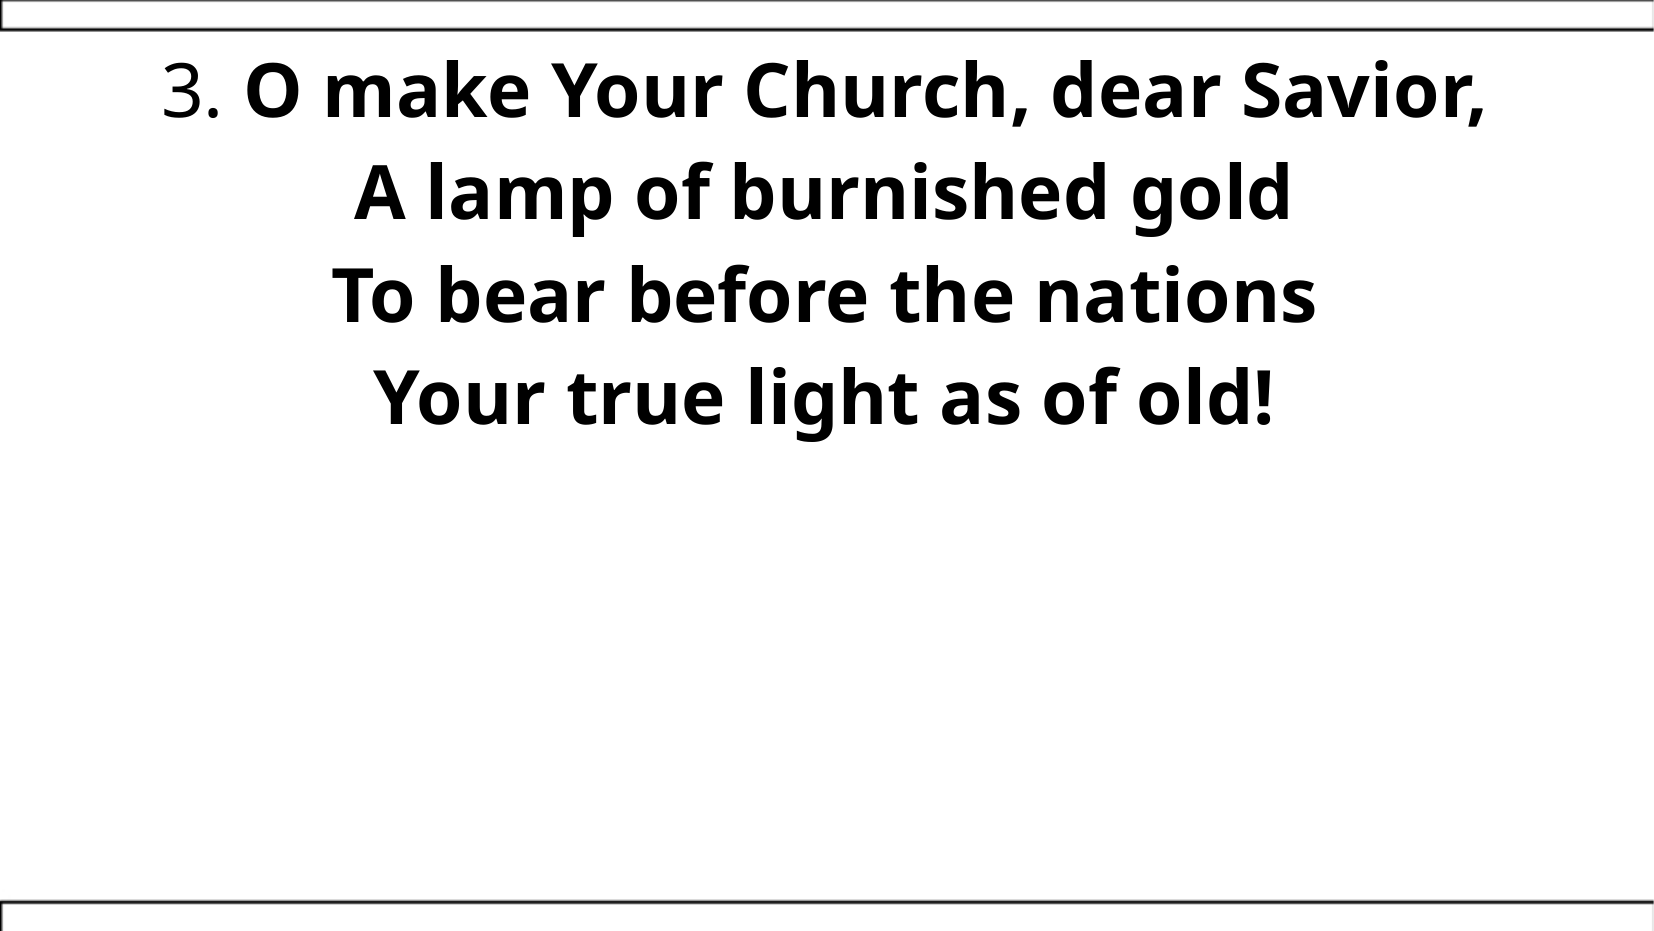

3. O make Your Church, dear Savior,
A lamp of burnished gold
To bear before the nations
Your true light as of old!